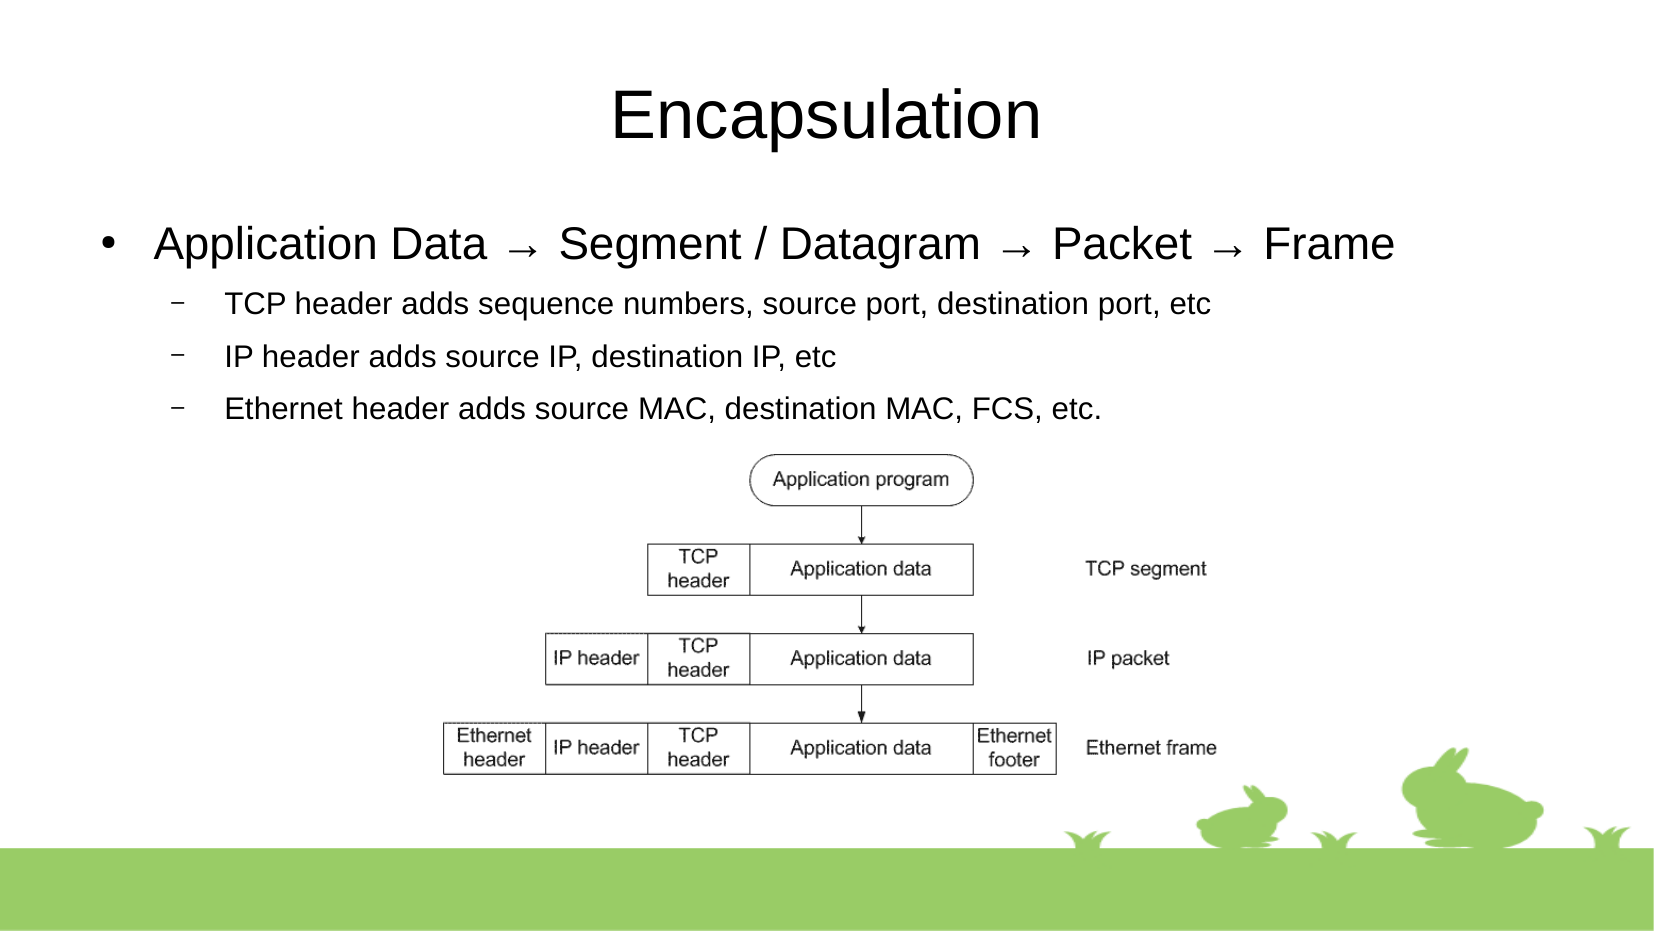

# Encapsulation
Application Data → Segment / Datagram → Packet → Frame
TCP header adds sequence numbers, source port, destination port, etc
IP header adds source IP, destination IP, etc
Ethernet header adds source MAC, destination MAC, FCS, etc.